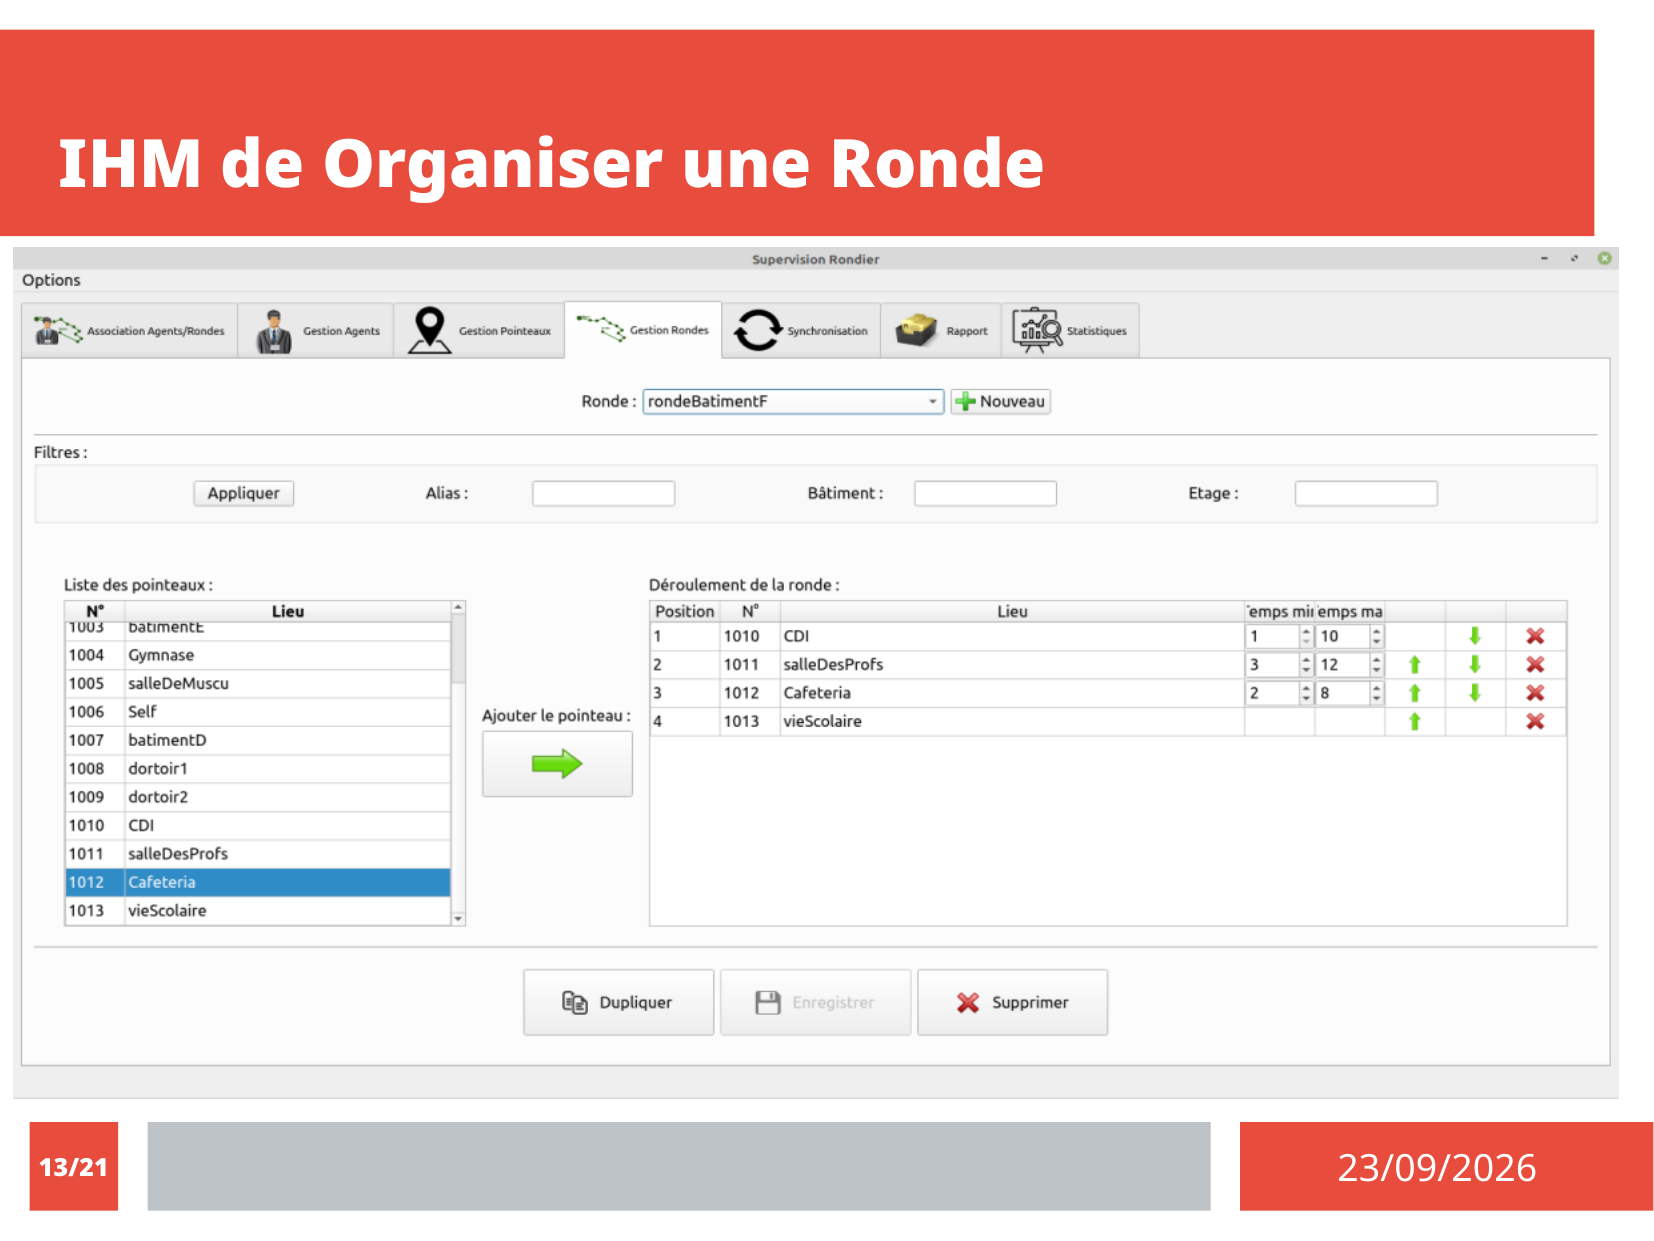

# IHM de Organiser une Ronde
13